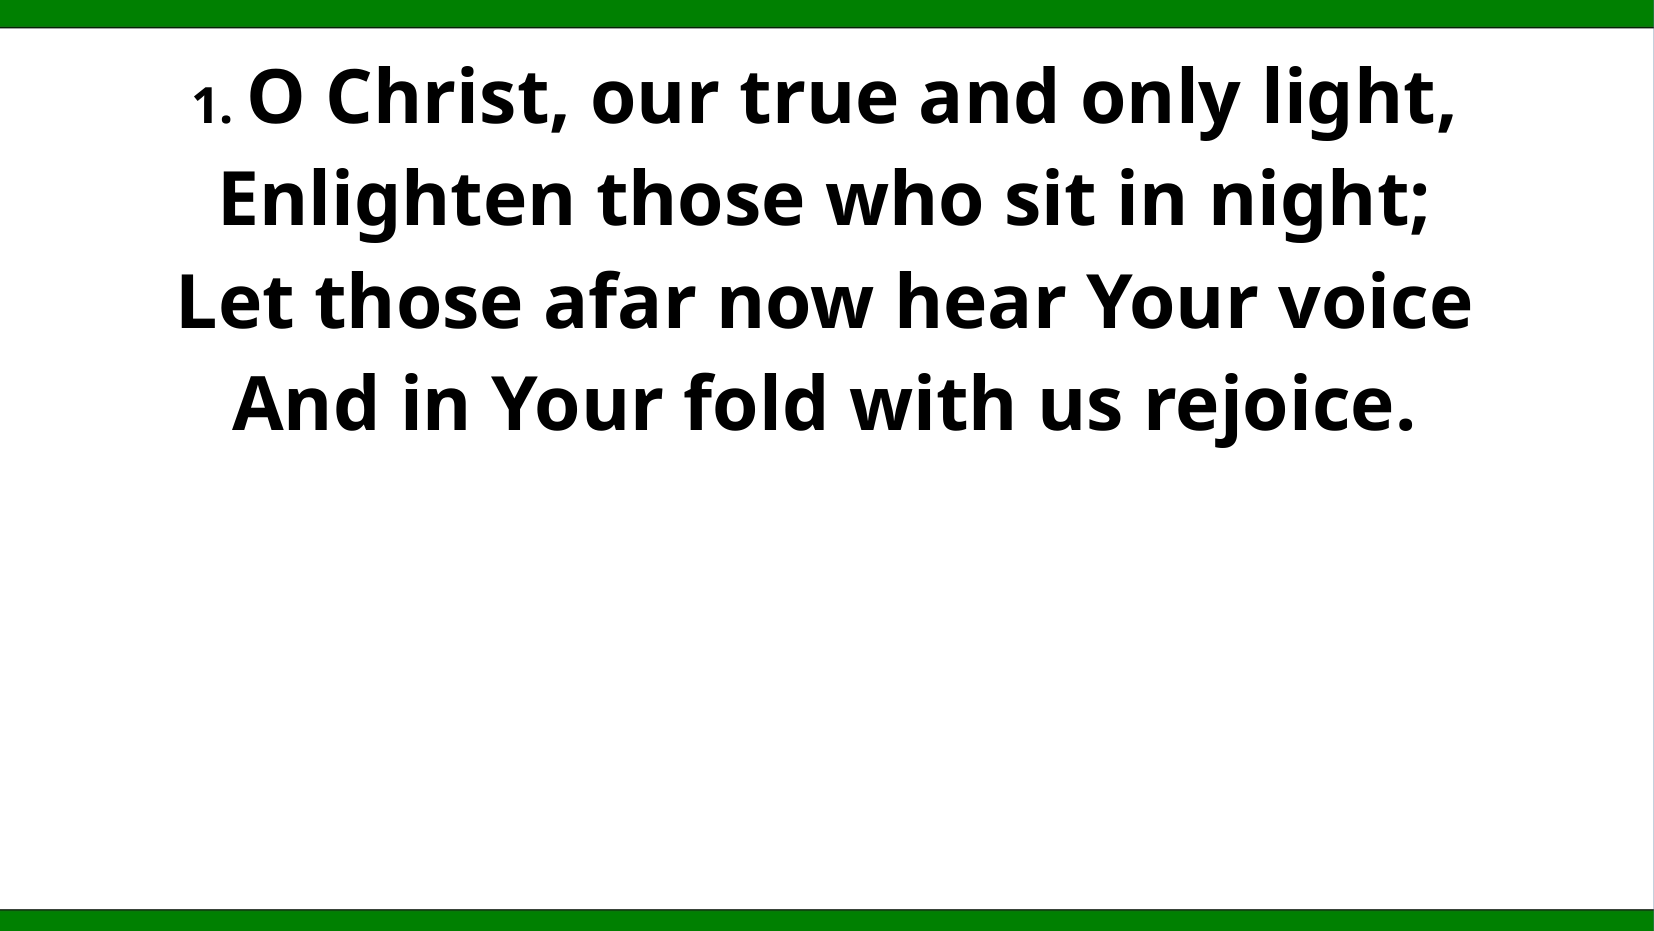

1. O Christ, our true and only light,
Enlighten those who sit in night;
Let those afar now hear Your voice
And in Your fold with us rejoice.